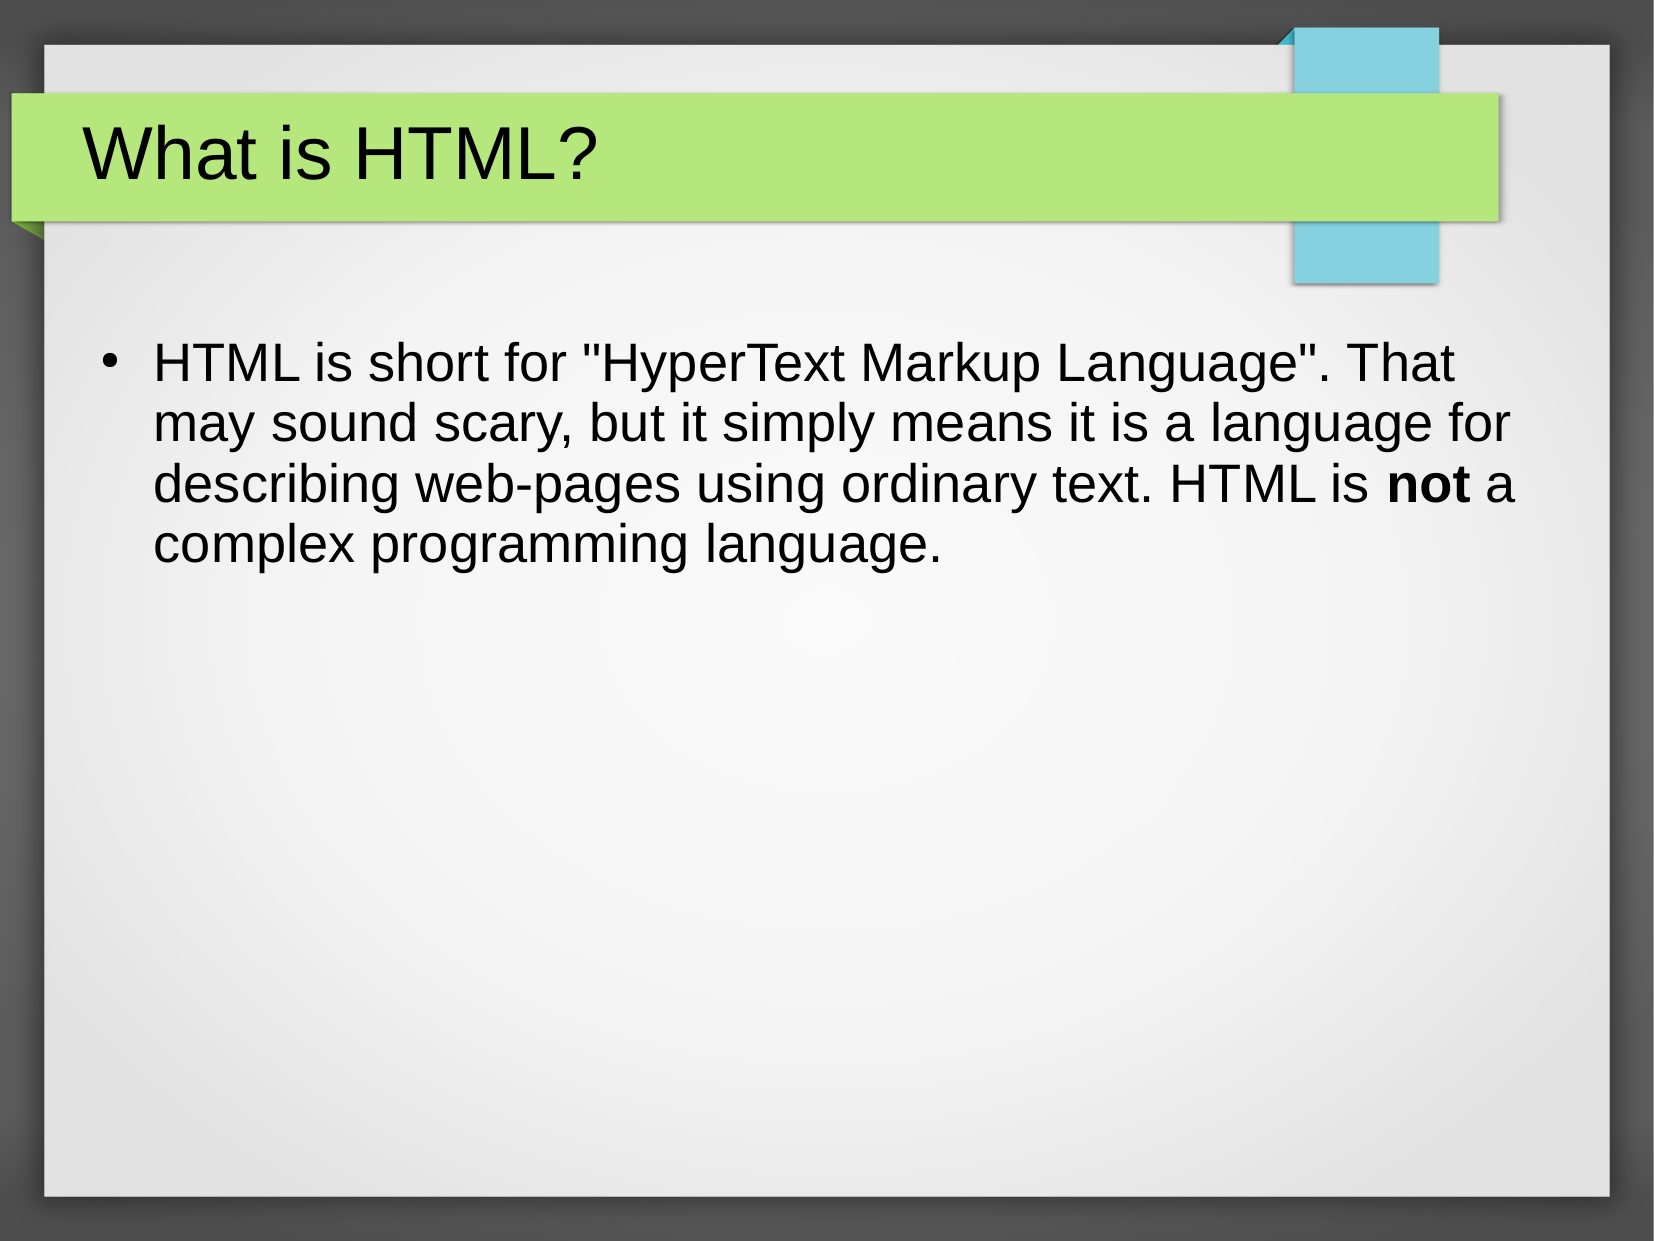

# What is HTML?
HTML is short for "HyperText Markup Language". That may sound scary, but it simply means it is a language for describing web-pages using ordinary text. HTML is not a complex programming language.